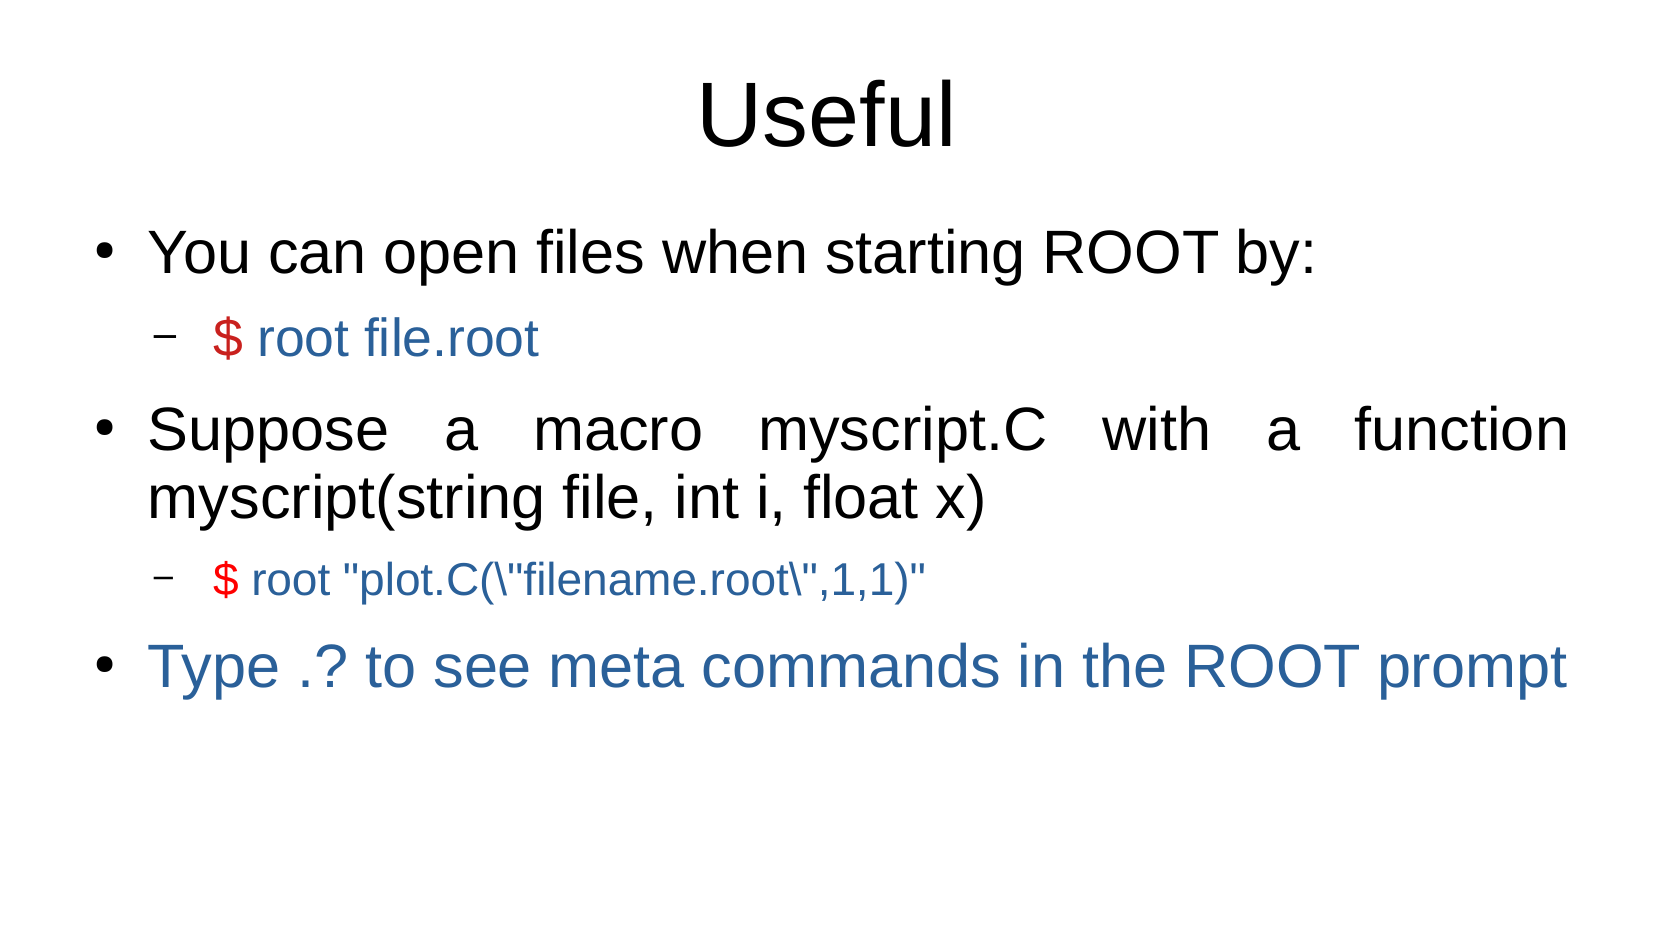

# Useful
You can open files when starting ROOT by:
$ root file.root
Suppose a macro myscript.C with a function myscript(string file, int i, float x)
$ root "plot.C(\"filename.root\",1,1)"
Type .? to see meta commands in the ROOT prompt